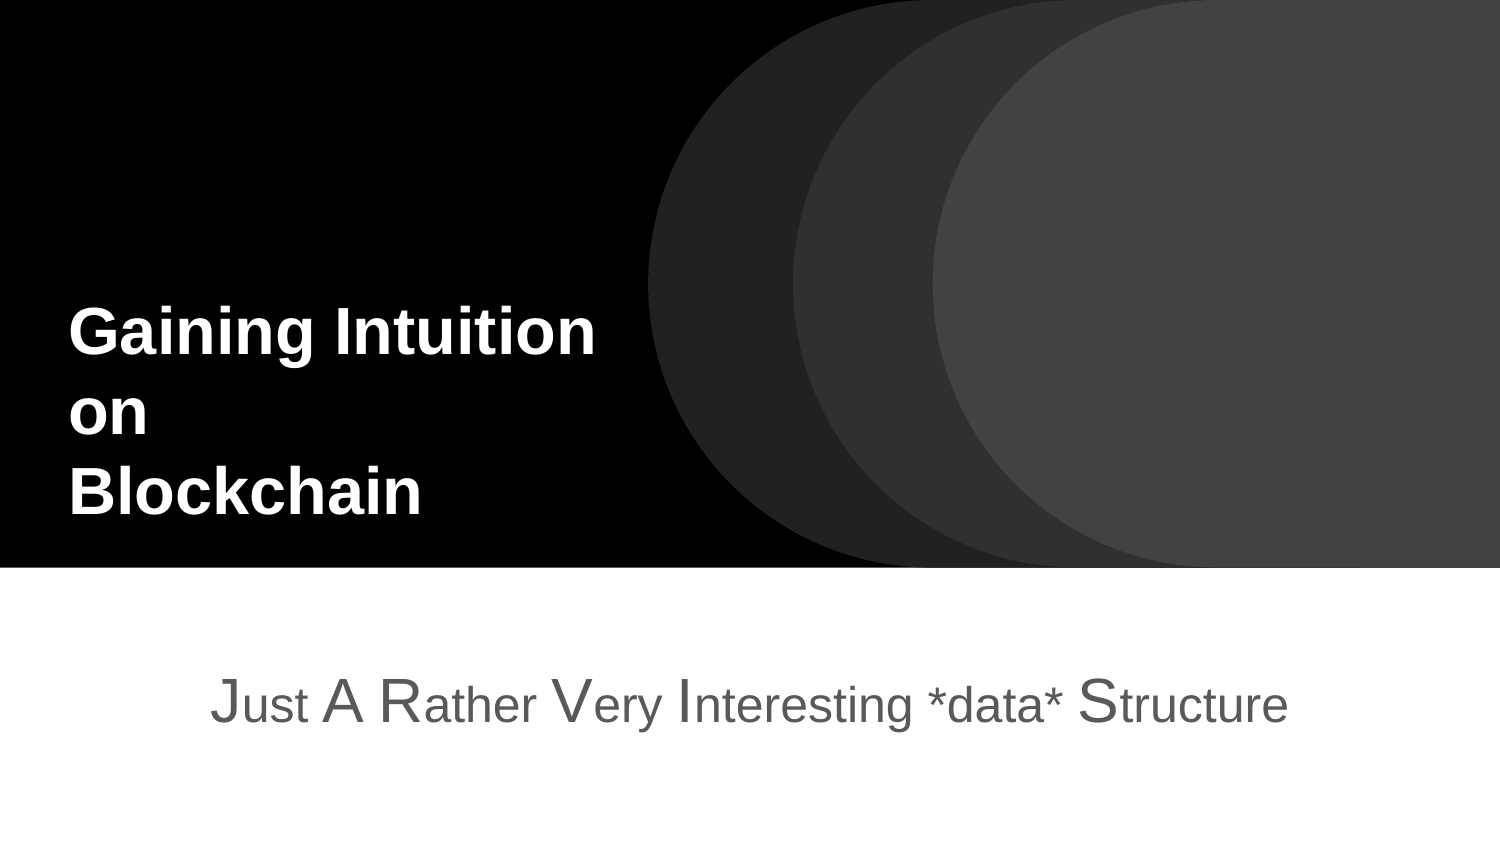

# Gaining Intuition on Blockchain
Just A Rather Very Interesting *data* Structure